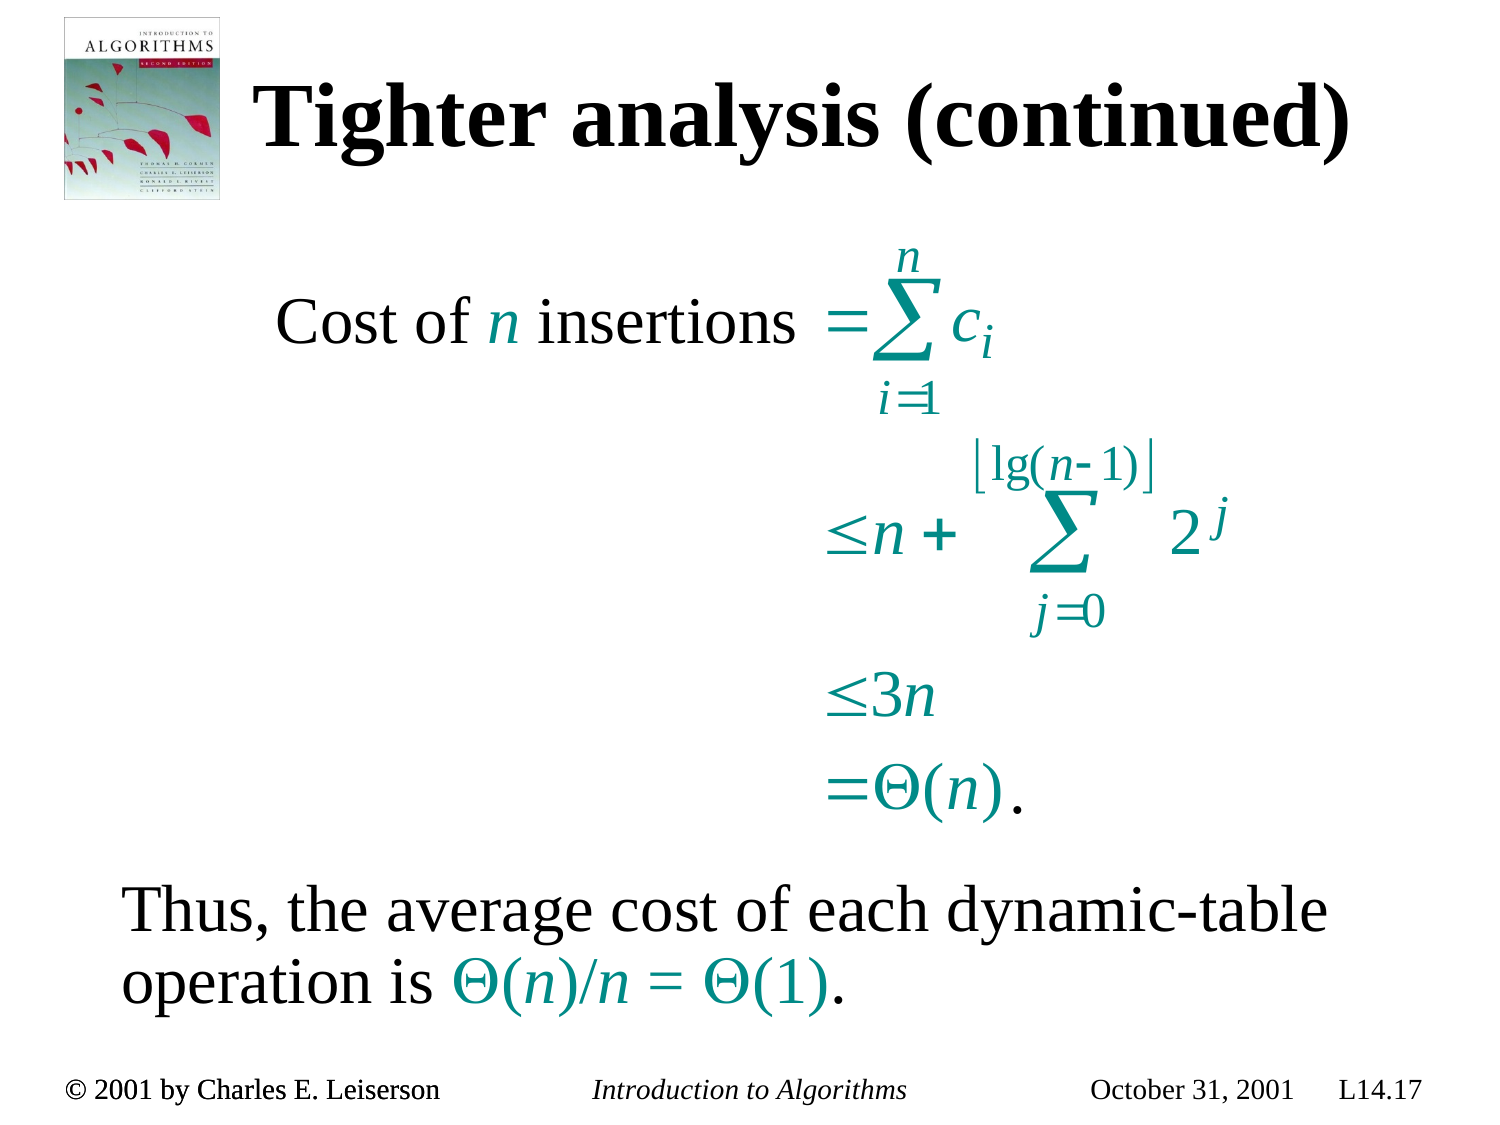

# Tighter analysis (continued)
Cost of n insertions
.
Thus, the average cost of each dynamic-table operation is (n)/n = (1).
Introduction to Algorithms
October 31, 2001 L14.